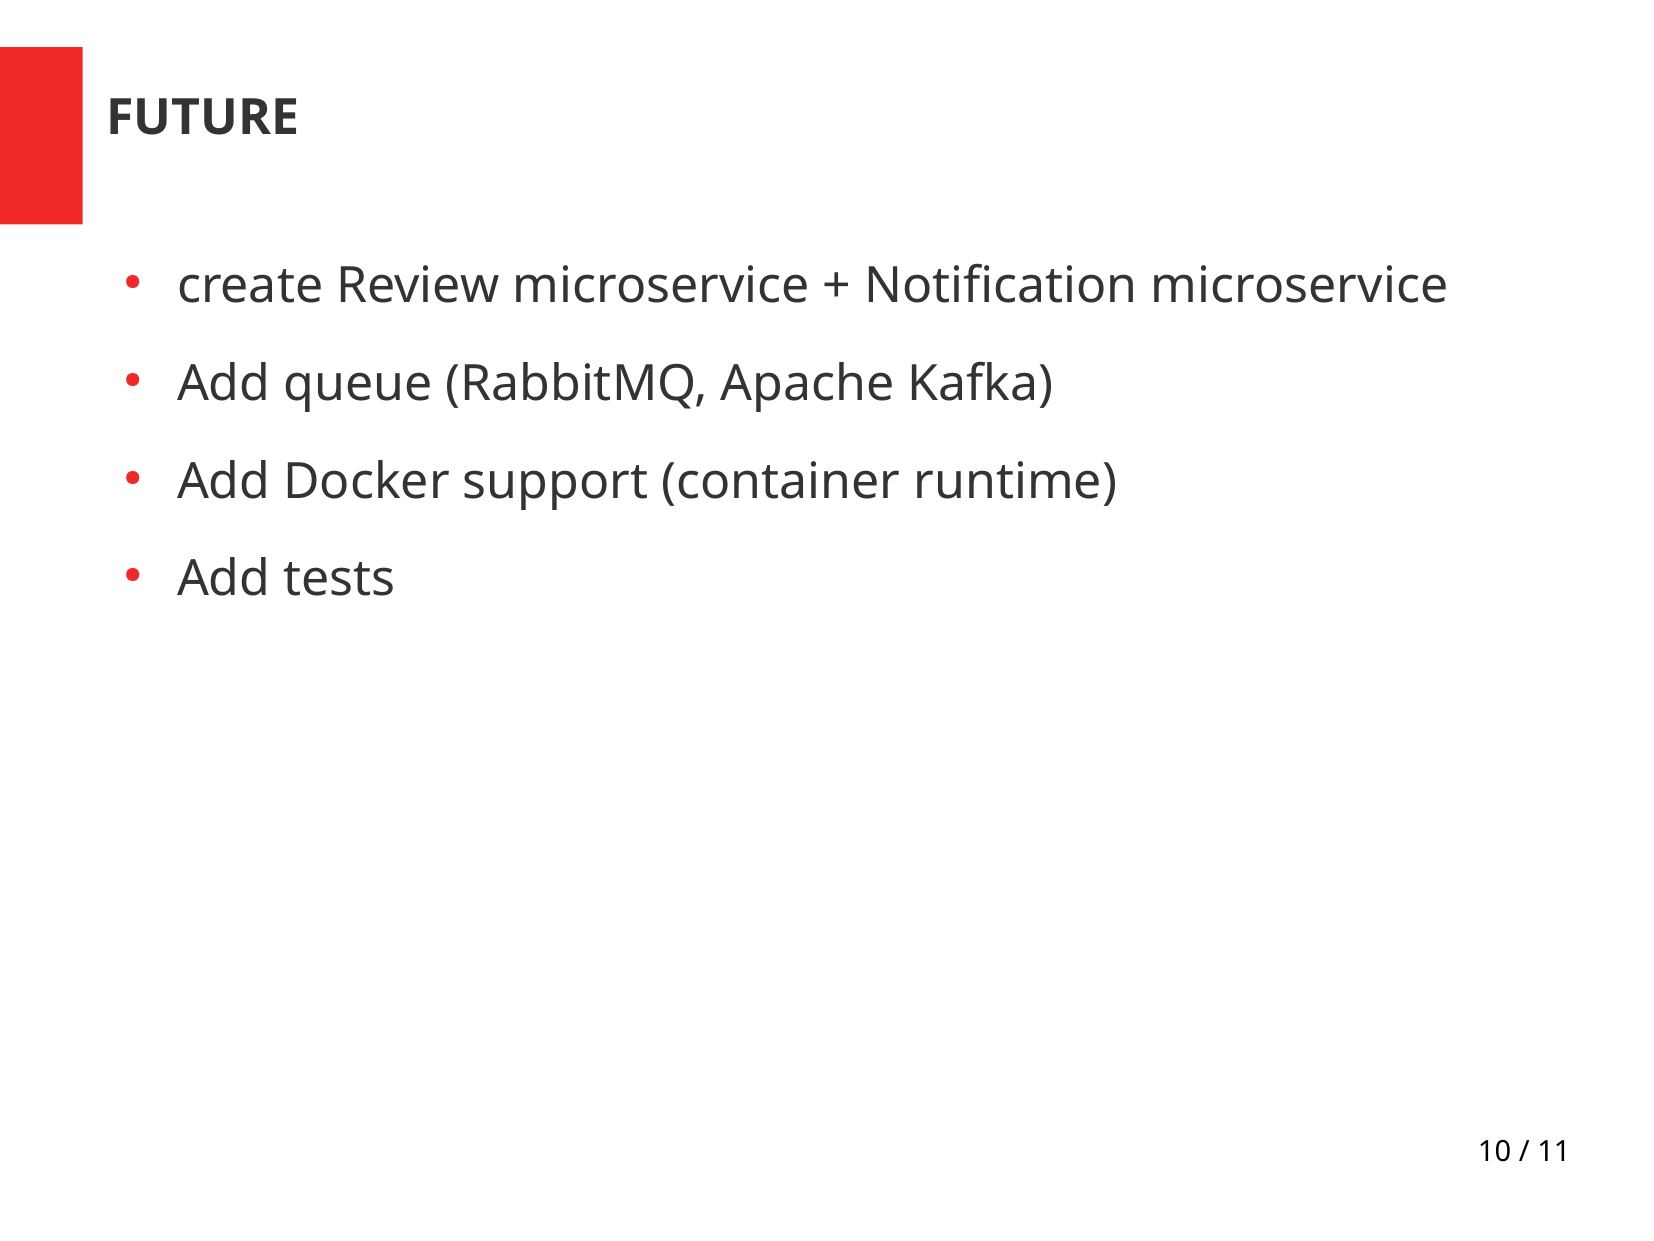

# FUTURE
create Review microservice + Notification microservice
Add queue (RabbitMQ, Apache Kafka)
Add Docker support (container runtime)
Add tests
10